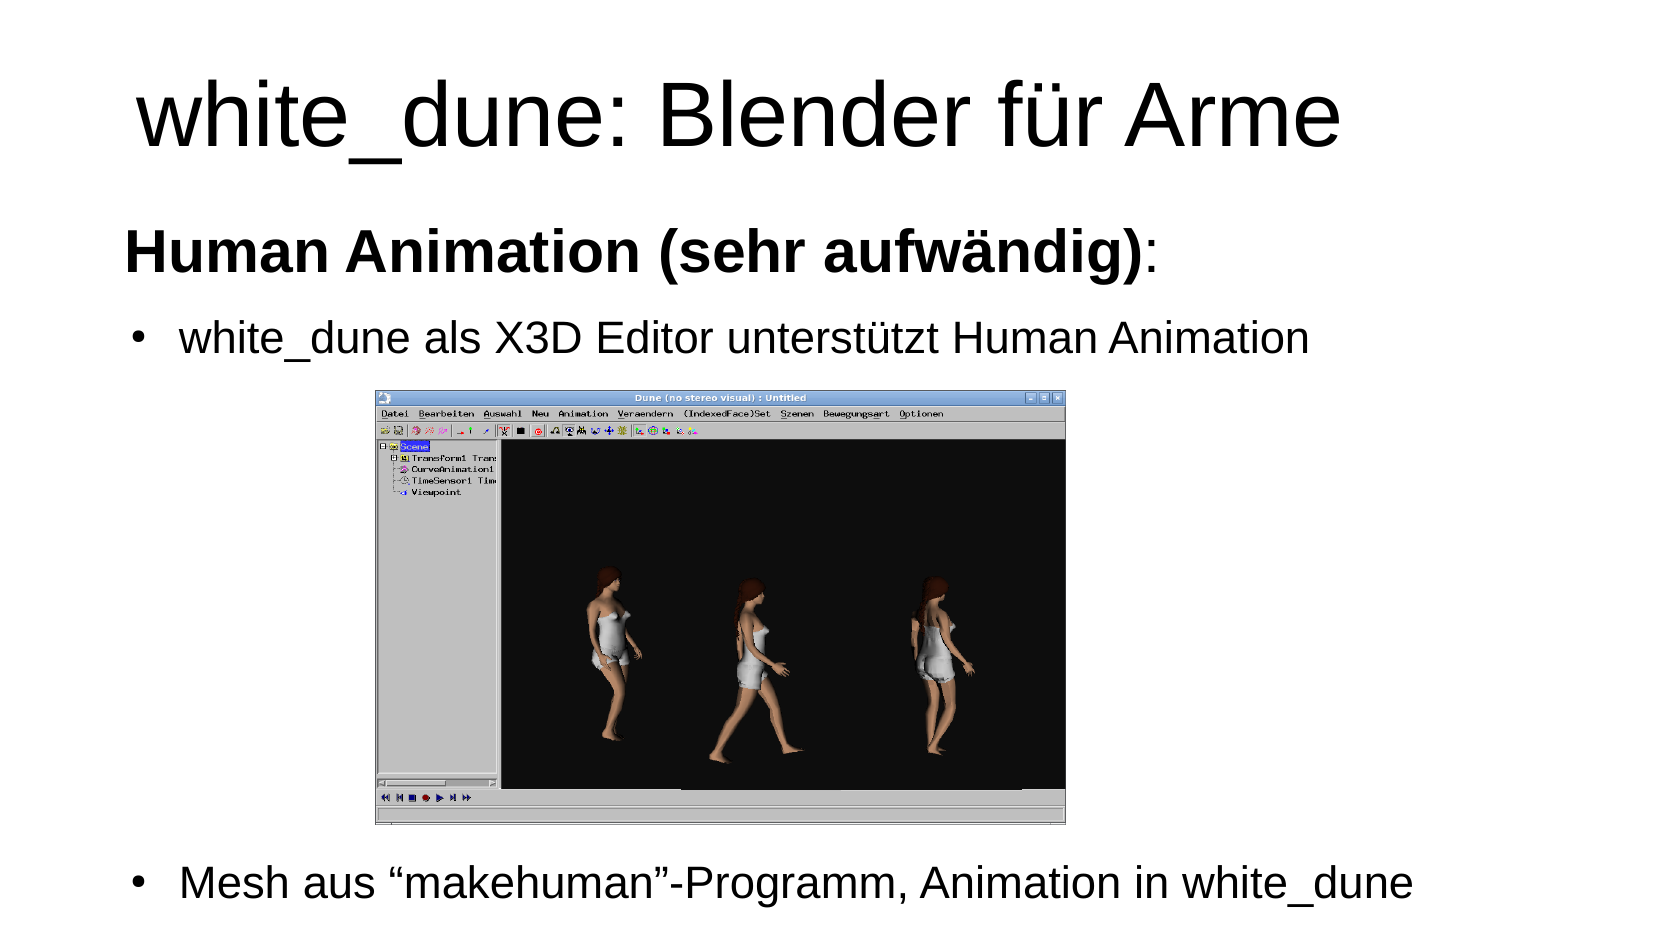

# white_dune: Blender für Arme
Human Animation (sehr aufwändig):
white_dune als X3D Editor unterstützt Human Animation
Mesh aus “makehuman”-Programm, Animation in white_dune